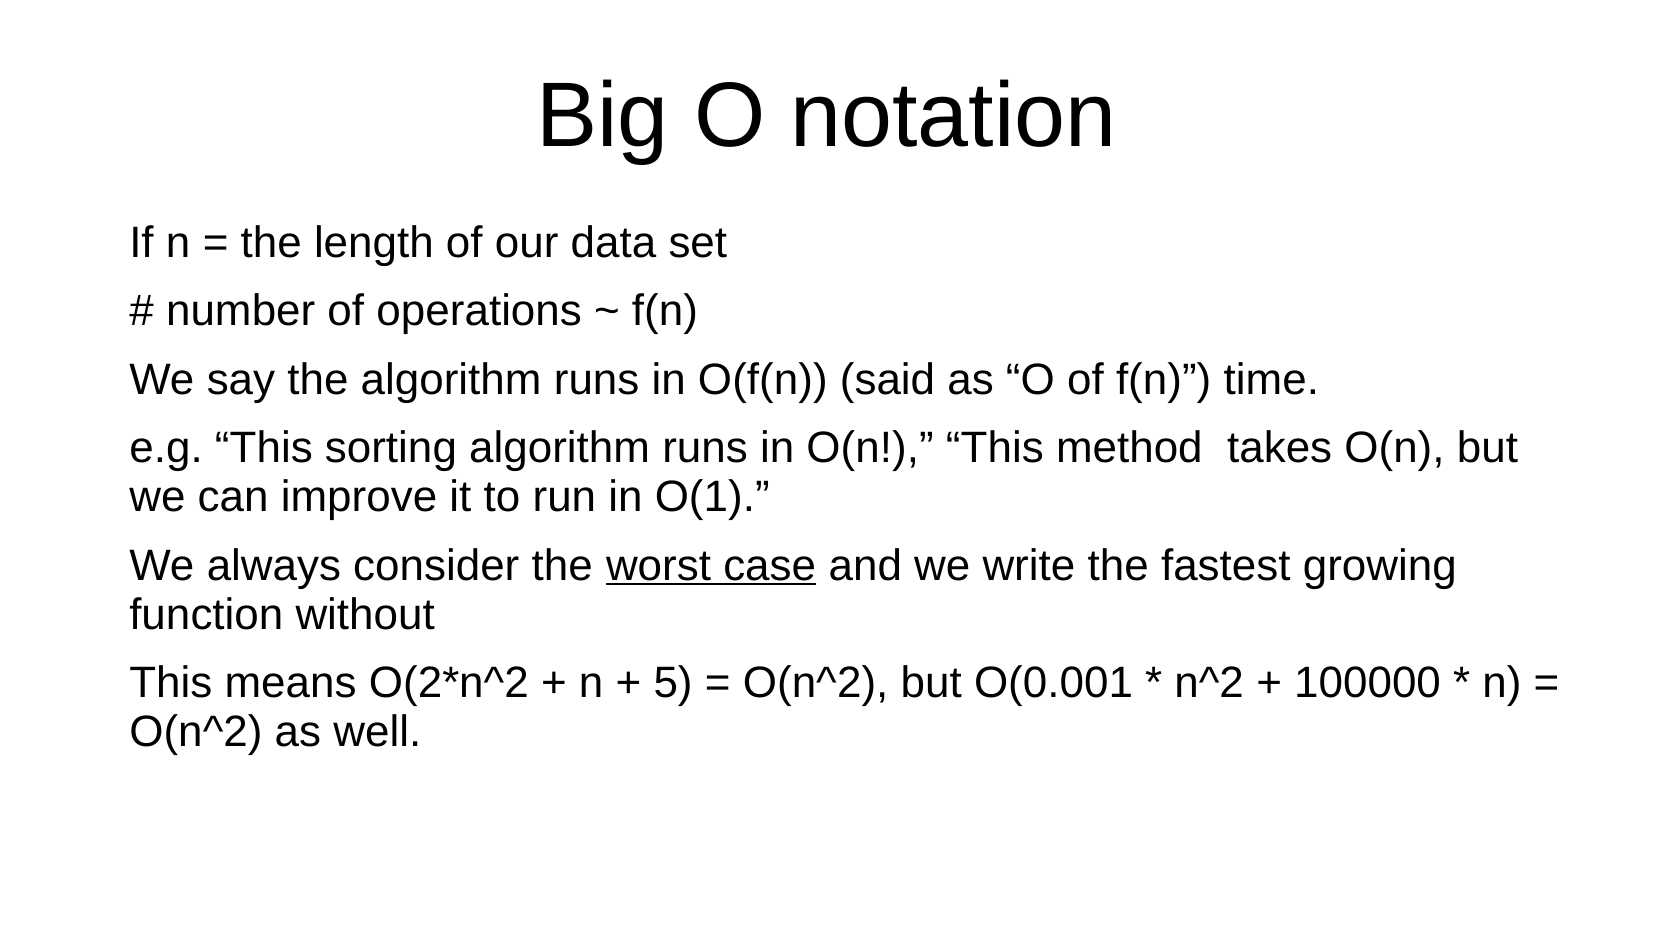

# Big O notation
If n = the length of our data set
# number of operations ~ f(n)
We say the algorithm runs in O(f(n)) (said as “O of f(n)”) time.
e.g. “This sorting algorithm runs in O(n!),” “This method takes O(n), but we can improve it to run in O(1).”
We always consider the worst case and we write the fastest growing function without
This means O(2*n^2 + n + 5) = O(n^2), but O(0.001 * n^2 + 100000 * n) = O(n^2) as well.